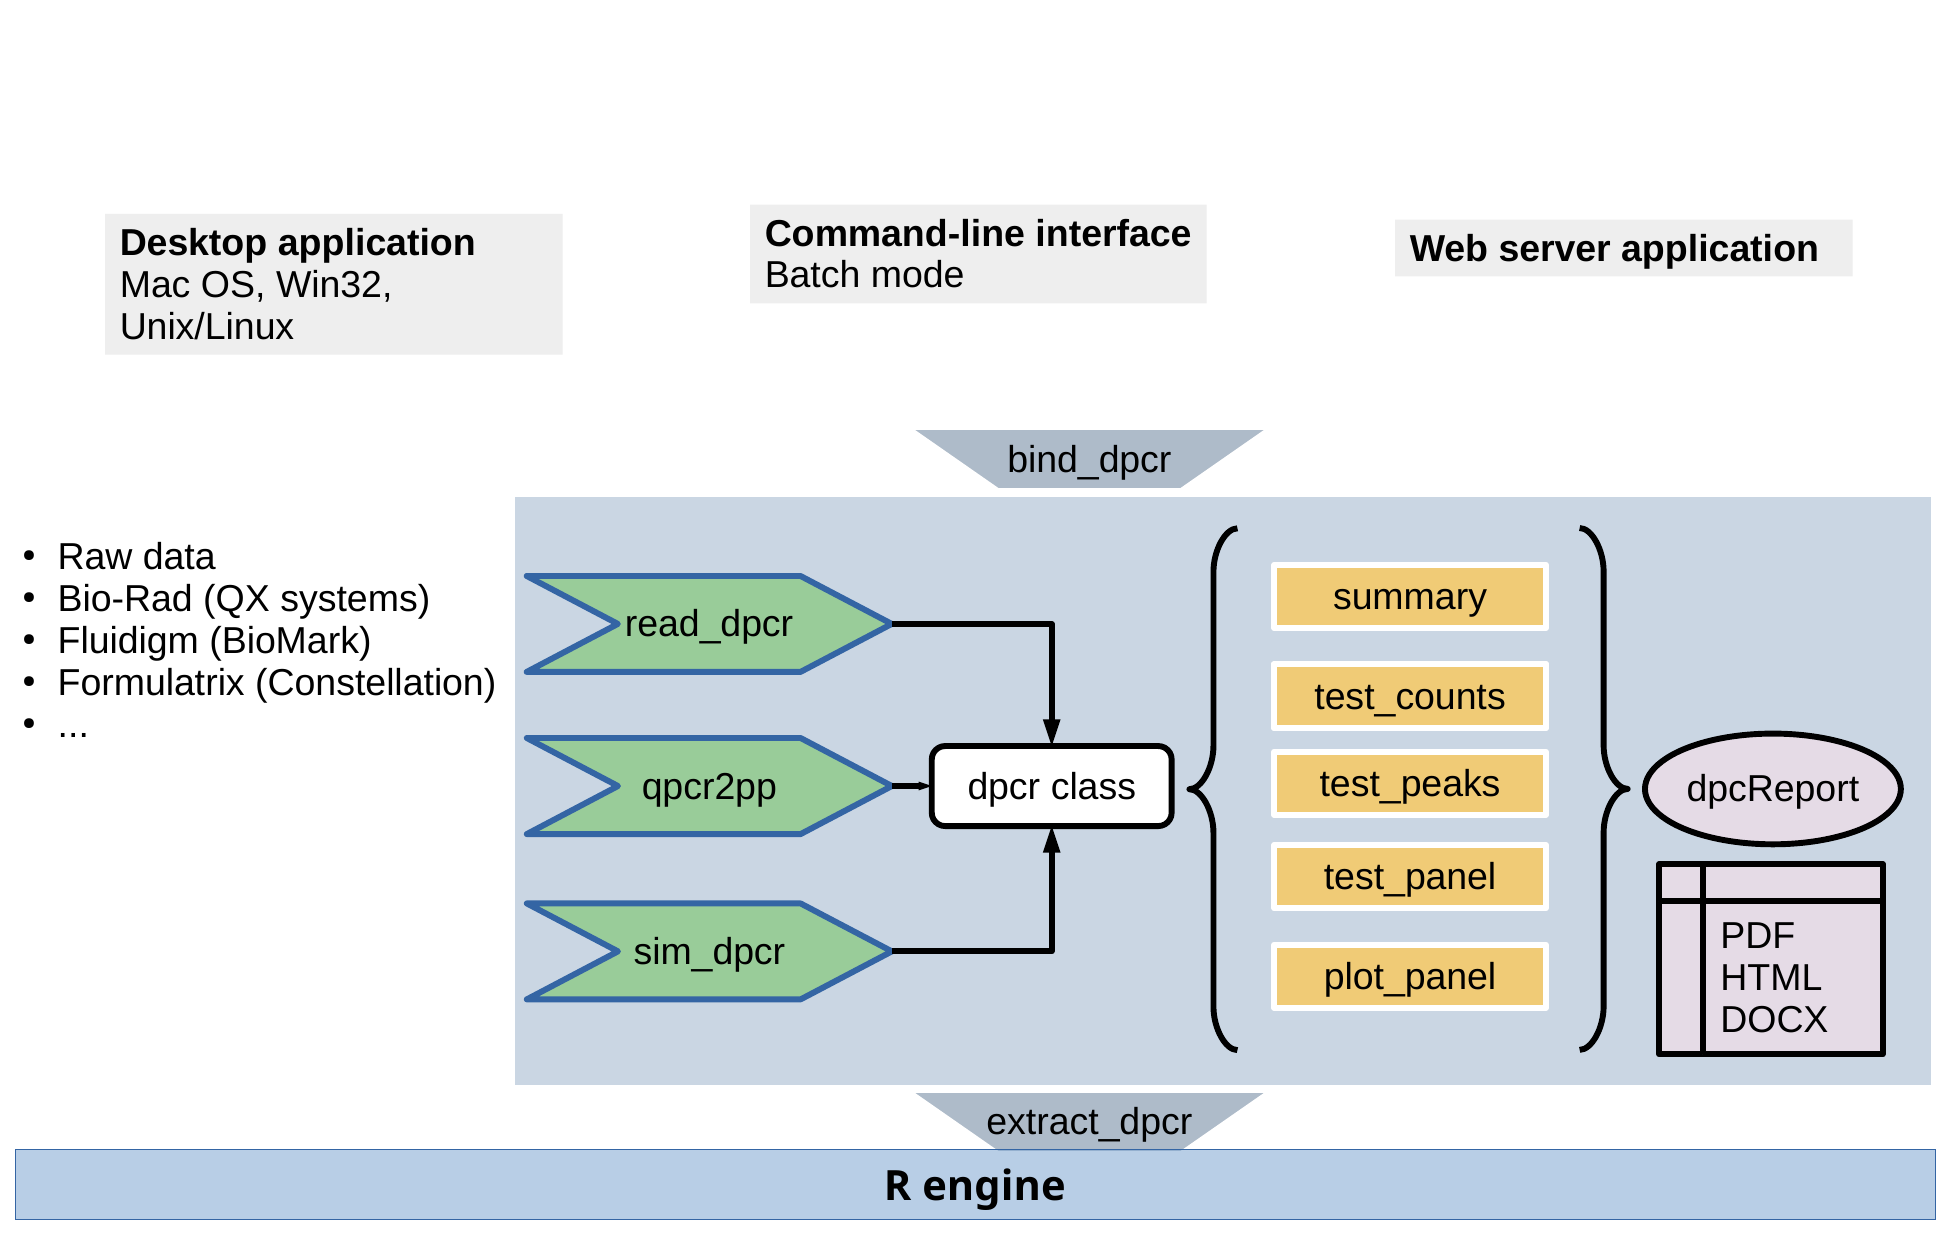

Command-line interface
Batch mode
Desktop application
Mac OS, Win32, Unix/Linux
Web server application
R engine
bind_dpcr
Raw data
Bio-Rad (QX systems)
Fluidigm (BioMark)
Formulatrix (Constellation)
...
summary
test_counts
test_counts
test_peaks
test_panel
plot_panel
read_dpcr
dpcReport
qpcr2pp
dpcr class
PDF
HTML
DOCX
sim_dpcr
extract_dpcr